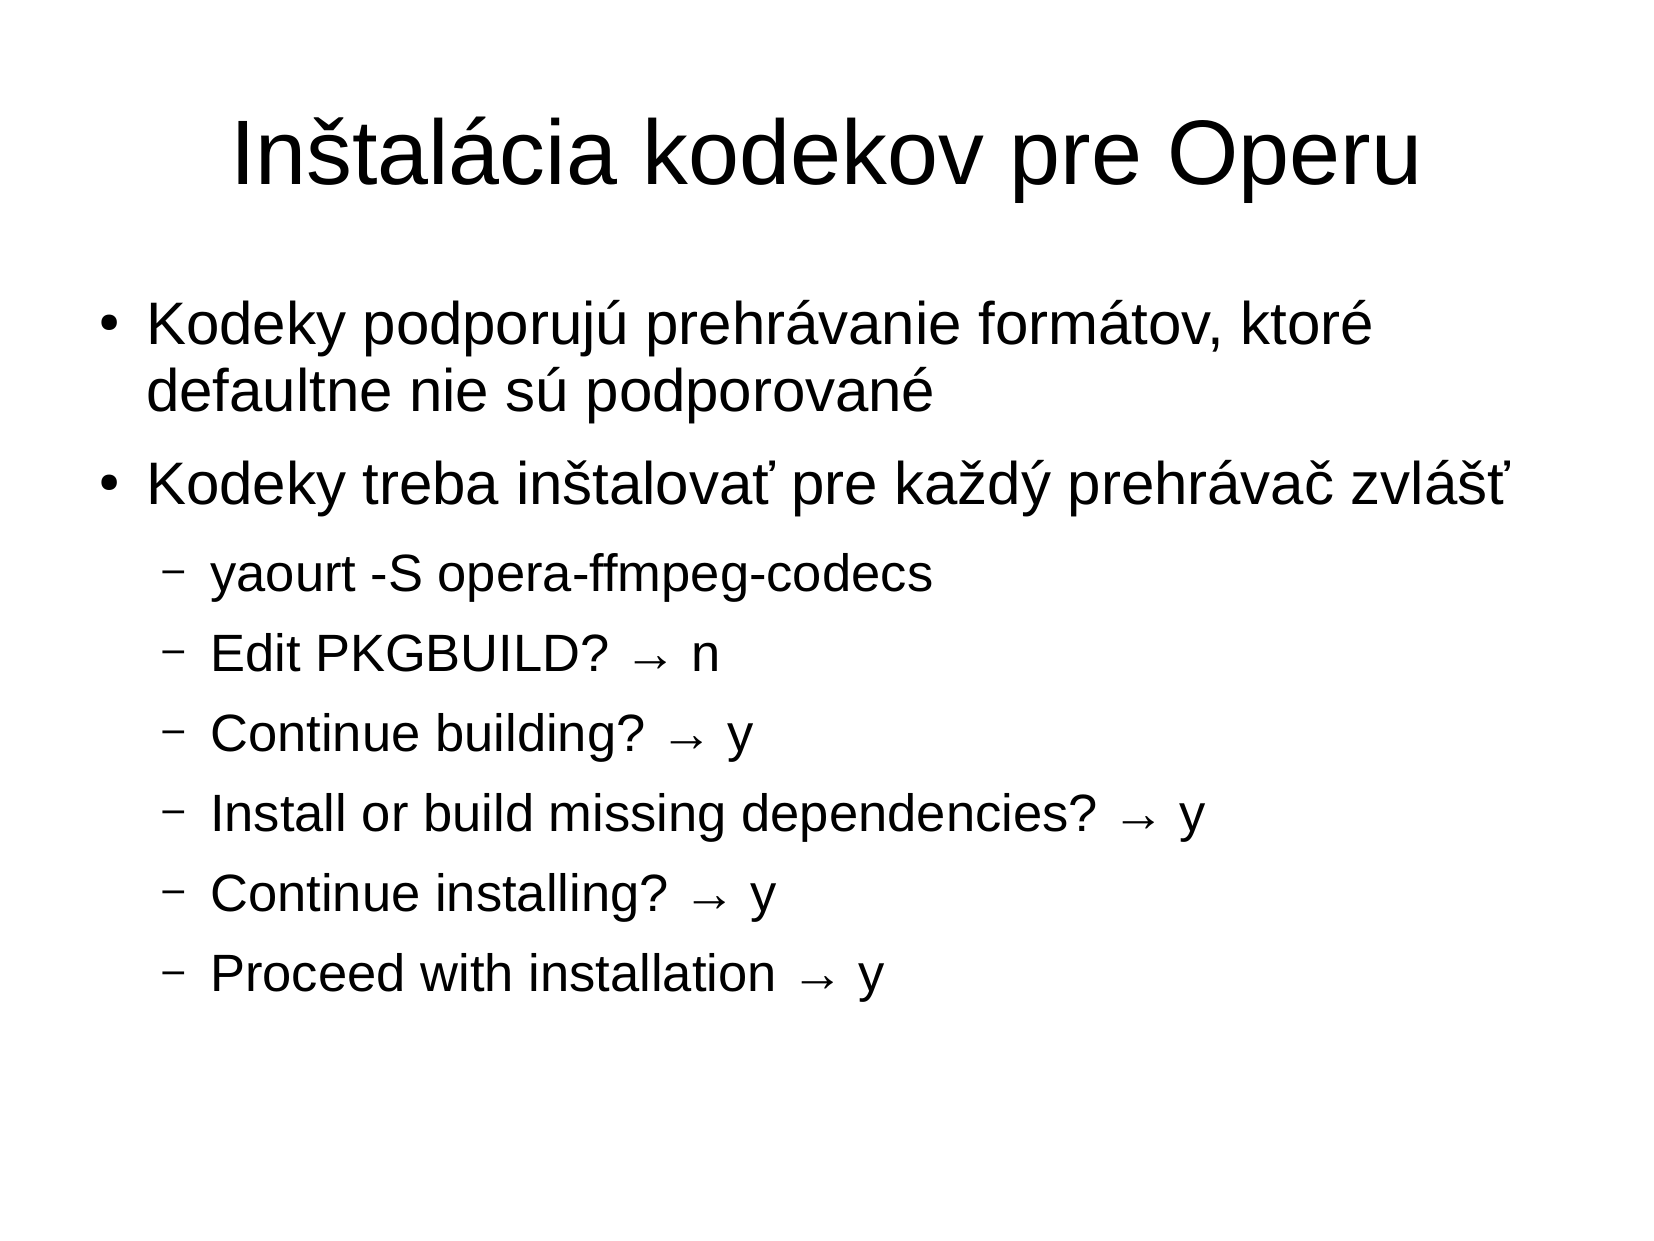

# Inštalácia kodekov pre Operu
Kodeky podporujú prehrávanie formátov, ktoré defaultne nie sú podporované
Kodeky treba inštalovať pre každý prehrávač zvlášť
yaourt -S opera-ffmpeg-codecs
Edit PKGBUILD? → n
Continue building? → y
Install or build missing dependencies? → y
Continue installing? → y
Proceed with installation → y